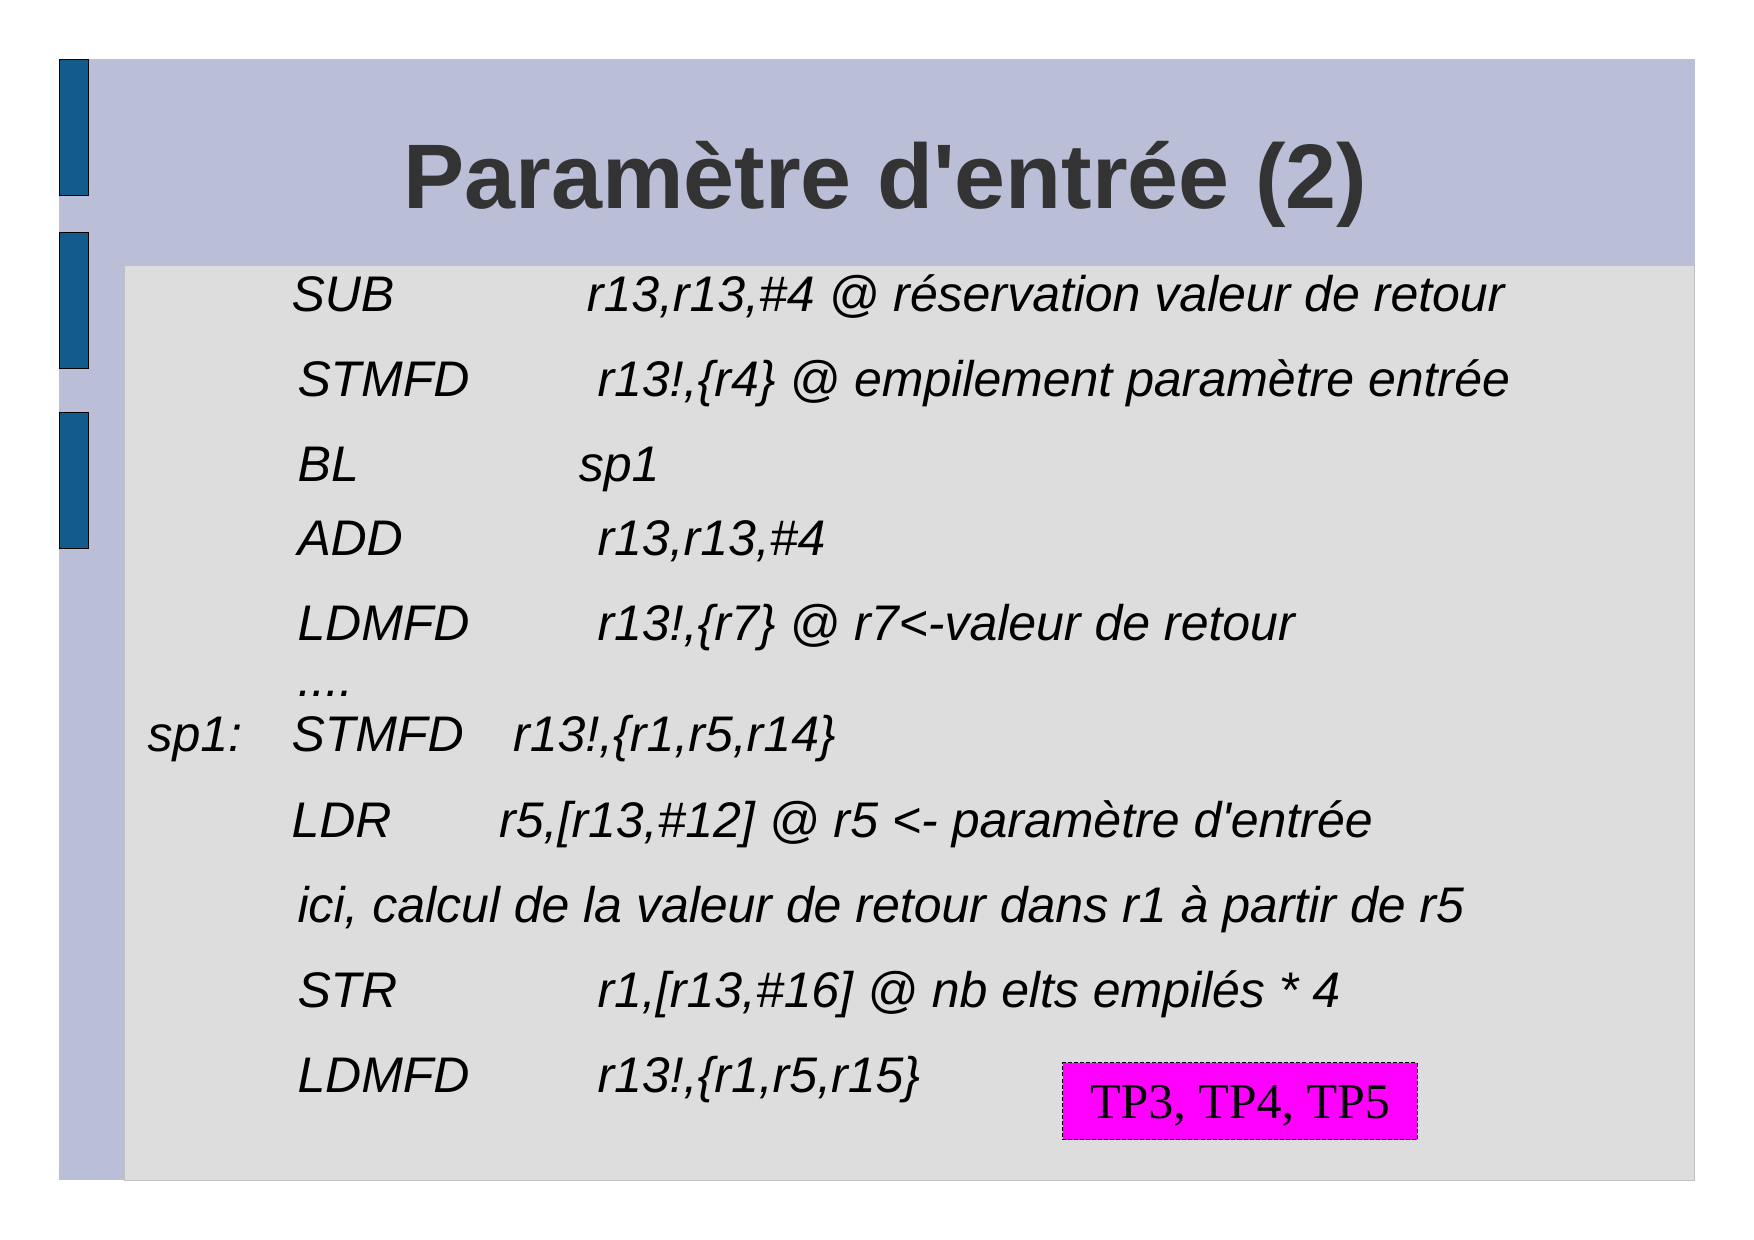

# Paramètre d'entrée (2)
 	 SUB			 r13,r13,#4 @ réservation valeur de retour
 		STMFD 	r13!,{r4} @ empilement paramètre entrée
BL		sp1
 		ADD		r13,r13,#4
 		LDMFD	r13!,{r7} @ r7<-valeur de retour
 		....
sp1:	 STMFD 	 r13!,{r1,r5,r14}
 	 LDR		r5,[r13,#12] @ r5 <- paramètre d'entrée
 		ici, calcul de la valeur de retour dans r1 à partir de r5
 		STR		r1,[r13,#16] @ nb elts empilés * 4
 		LDMFD	r13!,{r1,r5,r15}
TP3, TP4, TP5